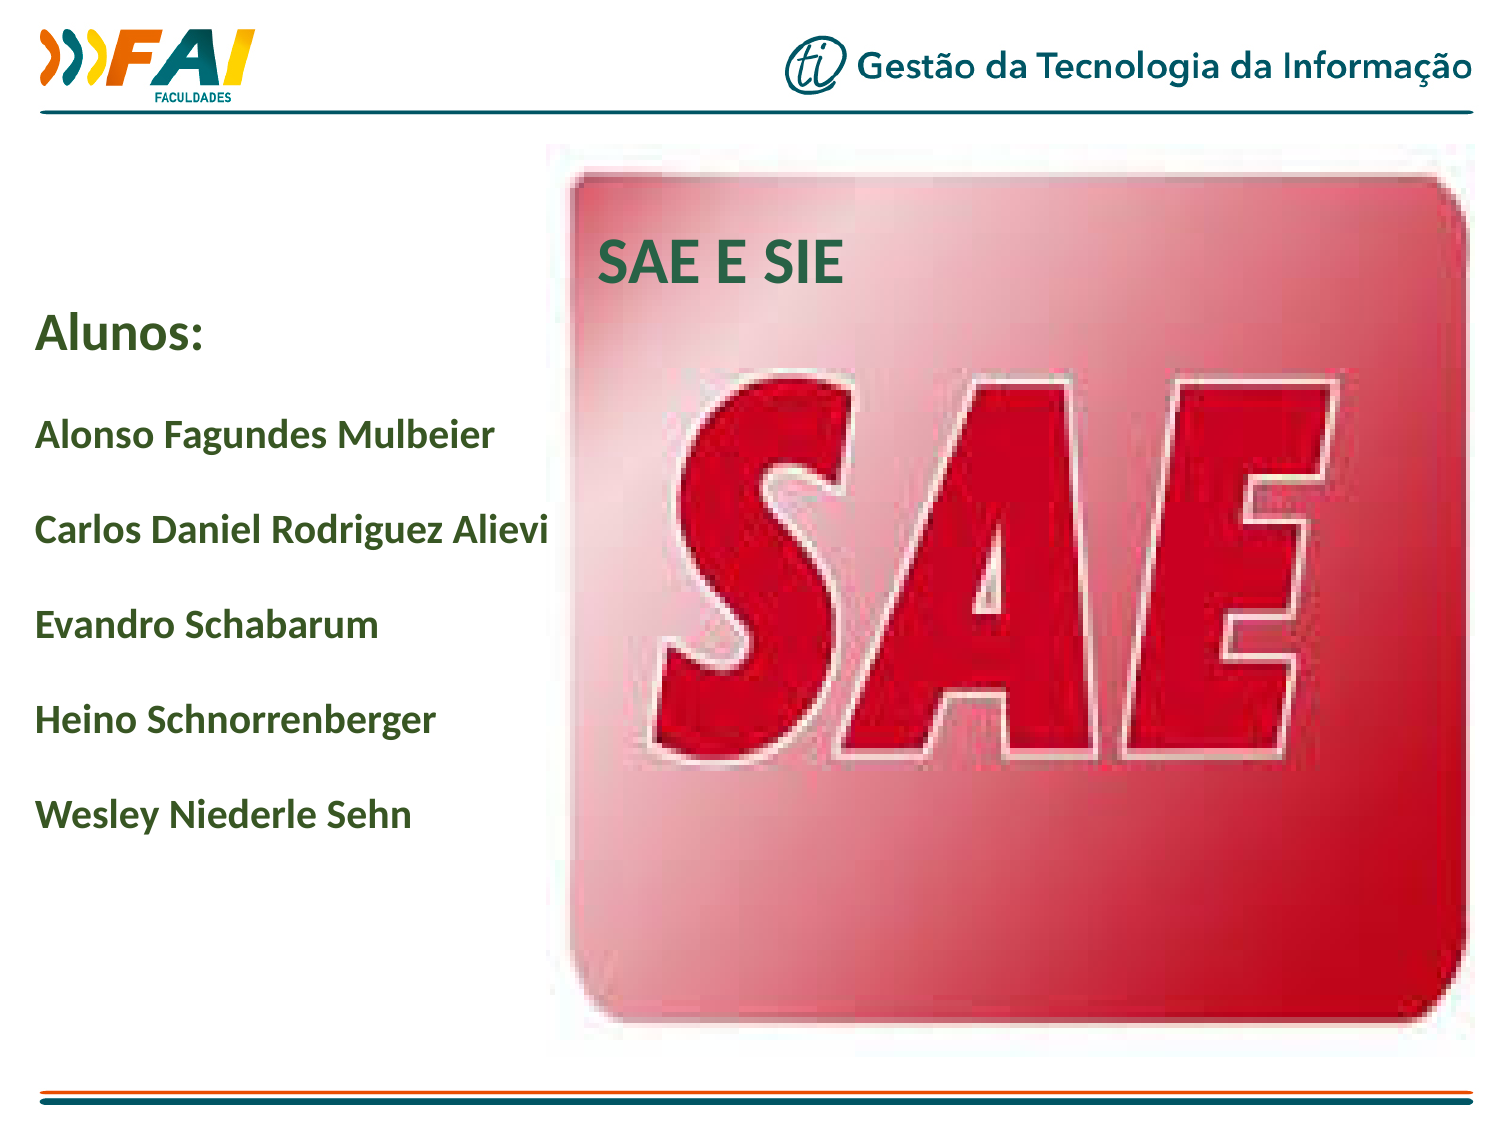

SAE E SIE
Alunos:
Alonso Fagundes Mulbeier
Carlos Daniel Rodriguez Alievi
Evandro Schabarum
Heino Schnorrenberger
Wesley Niederle Sehn